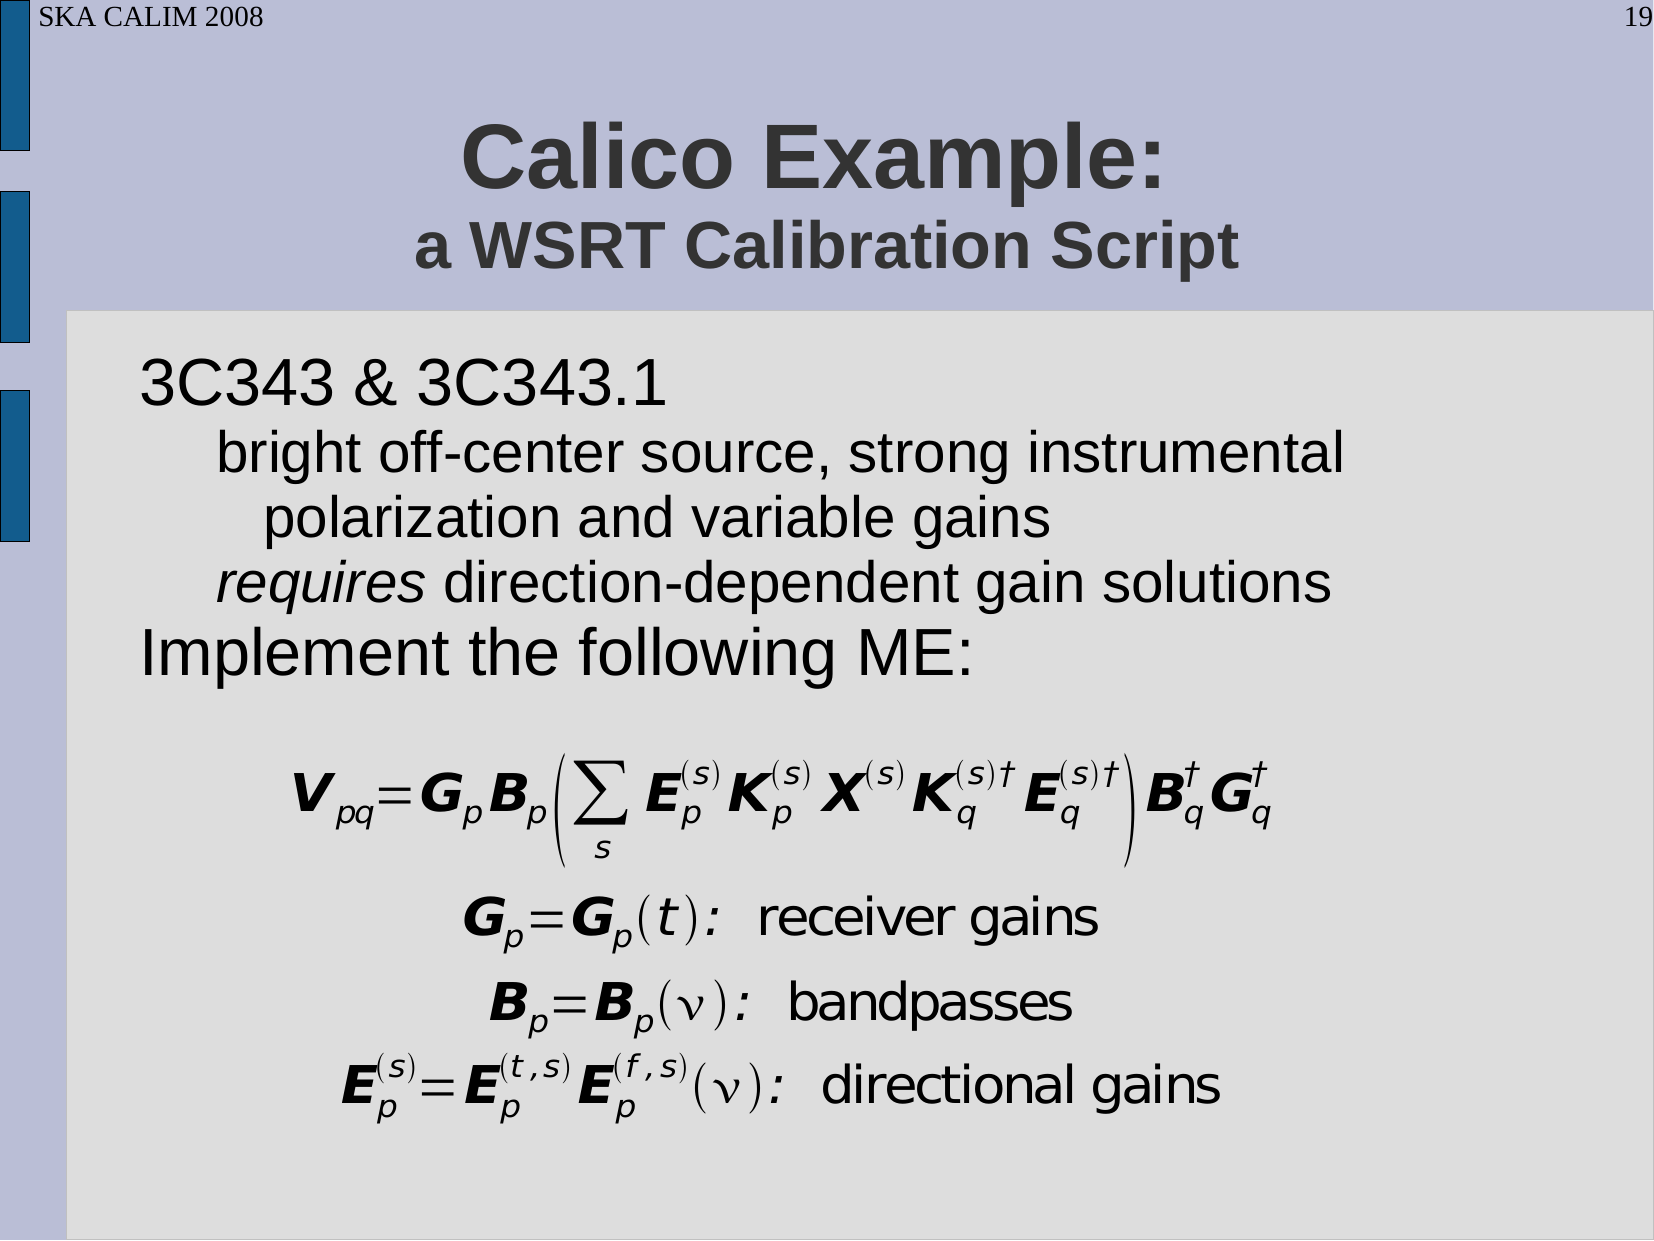

SKA CALIM 2008
19
# Calico Example: a WSRT Calibration Script
3C343 & 3C343.1
bright off-center source, strong instrumental polarization and variable gains
requires direction-dependent gain solutions
Implement the following ME: